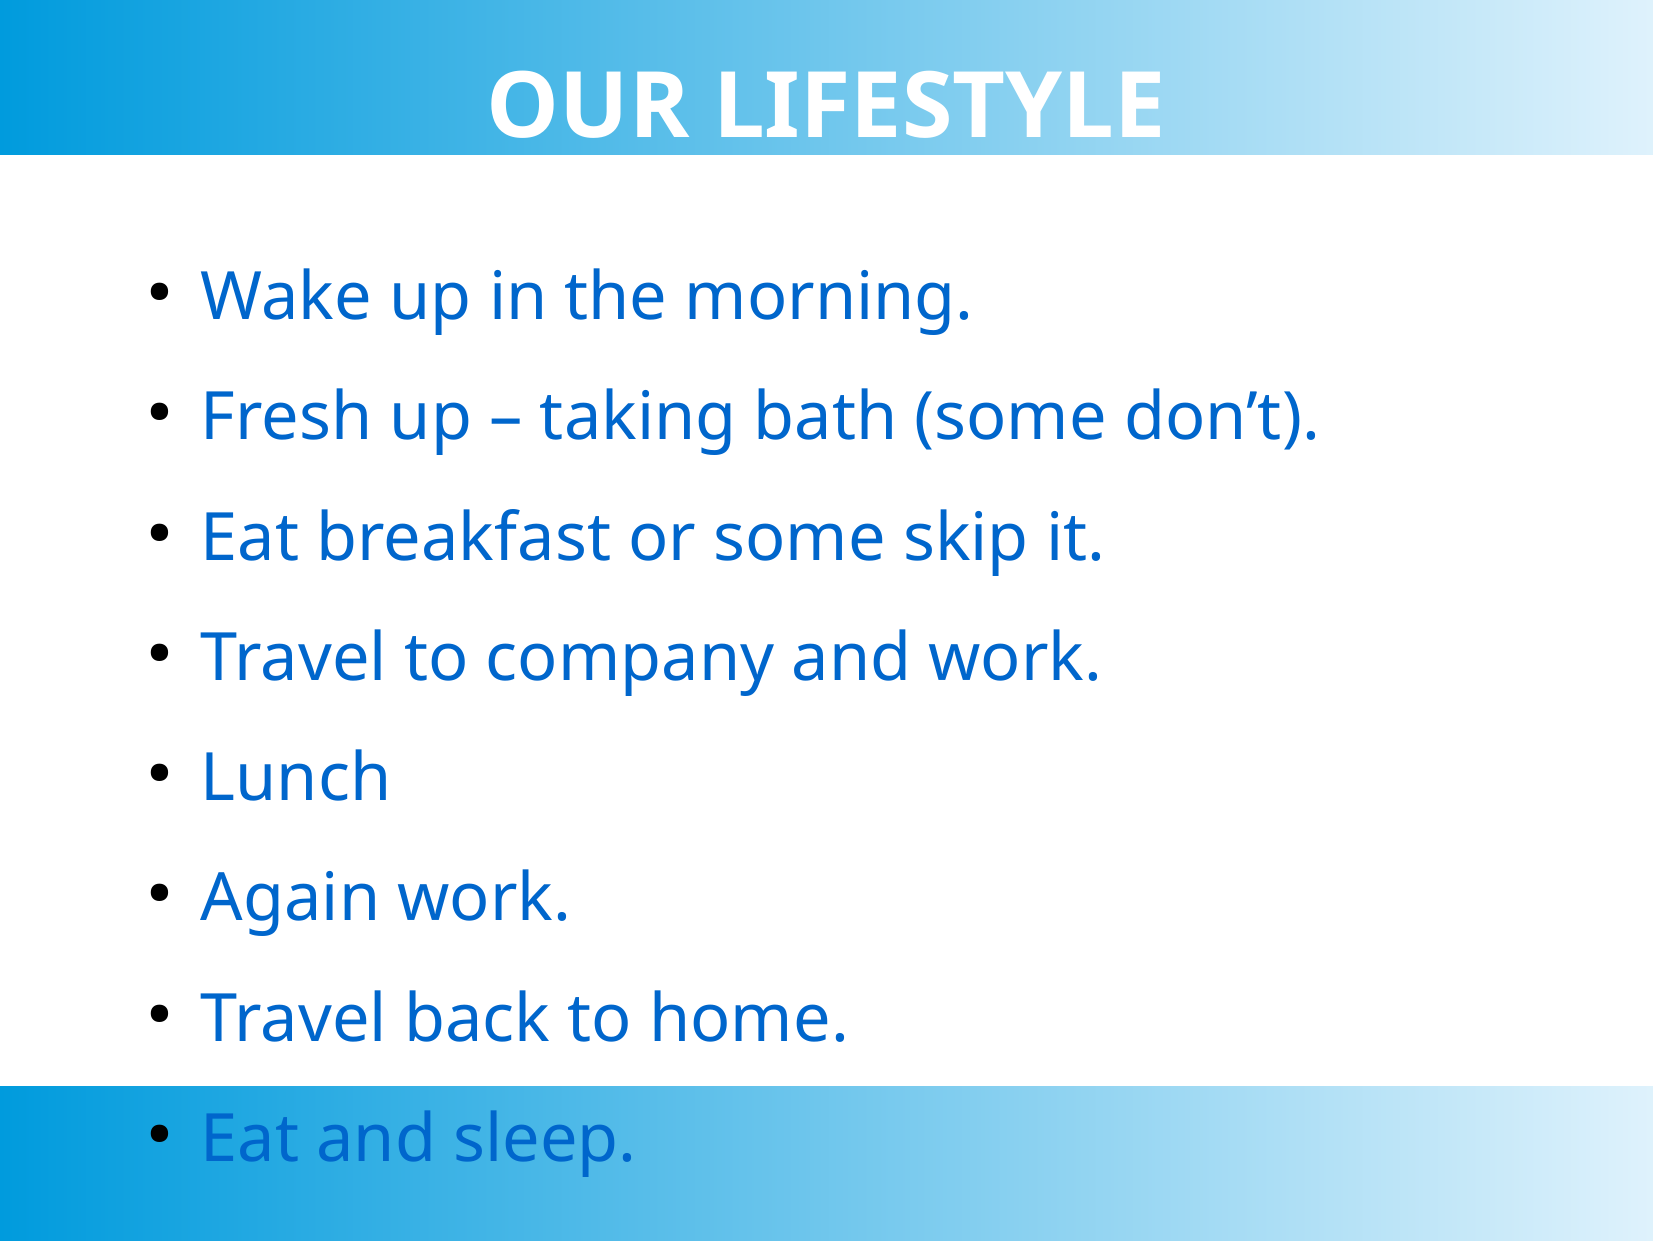

# OUR LIFESTYLE
Wake up in the morning.
Fresh up – taking bath (some don’t).
Eat breakfast or some skip it.
Travel to company and work.
Lunch
Again work.
Travel back to home.
Eat and sleep.